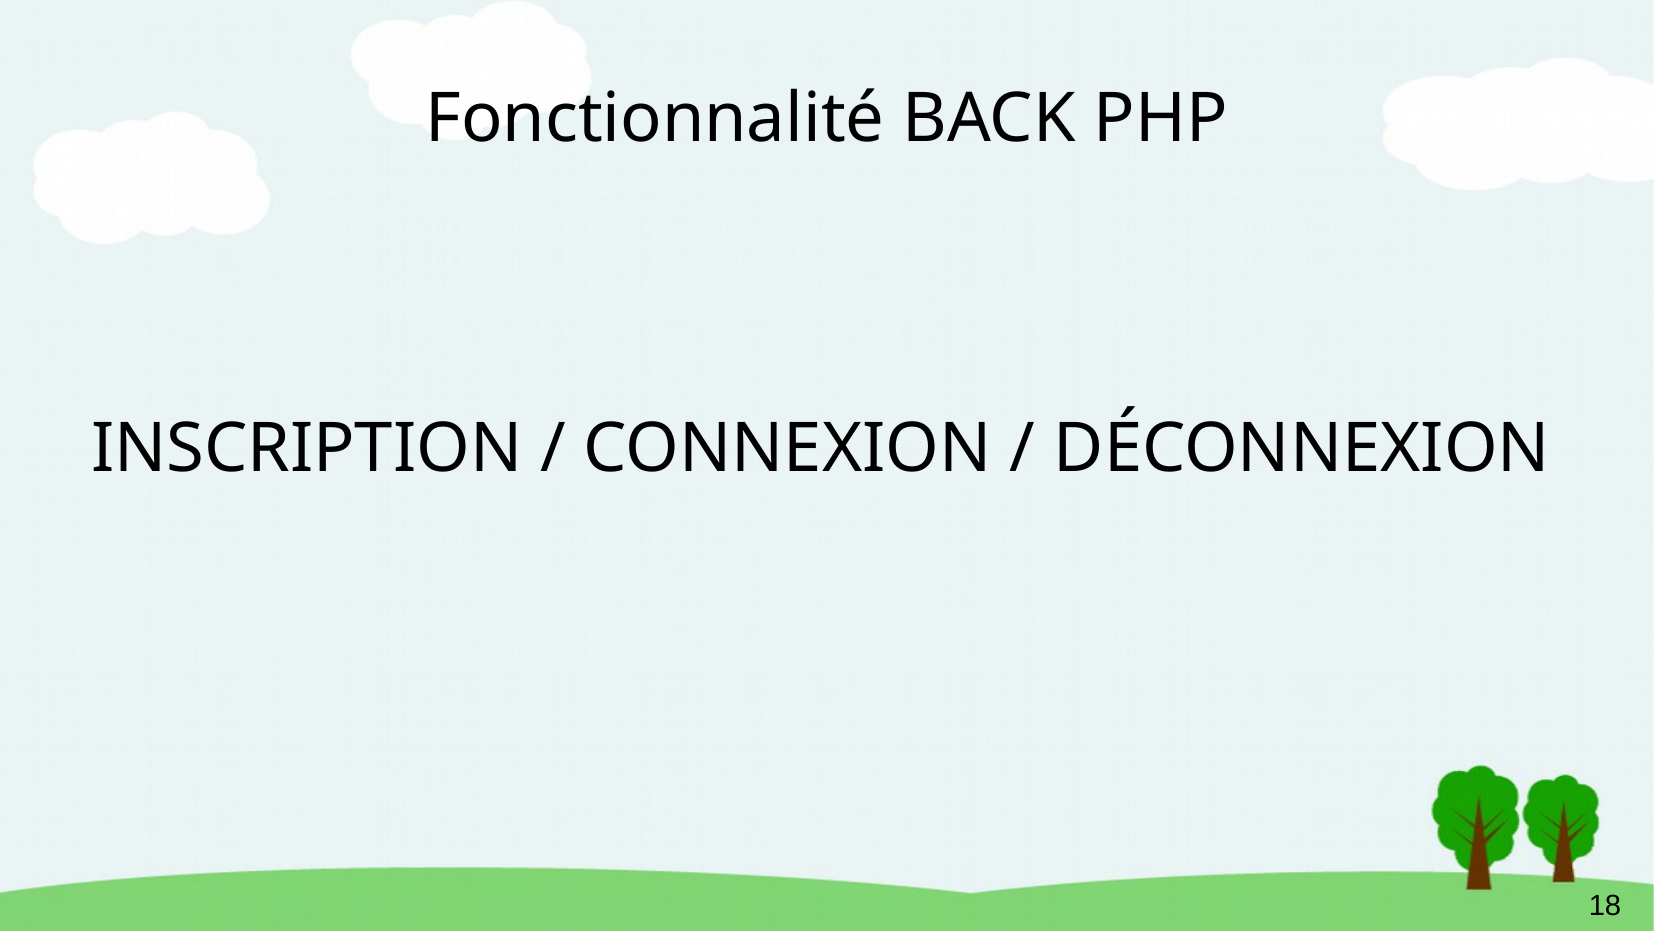

# Fonctionnalité BACK PHP
INSCRIPTION / CONNEXION / DÉCONNEXION